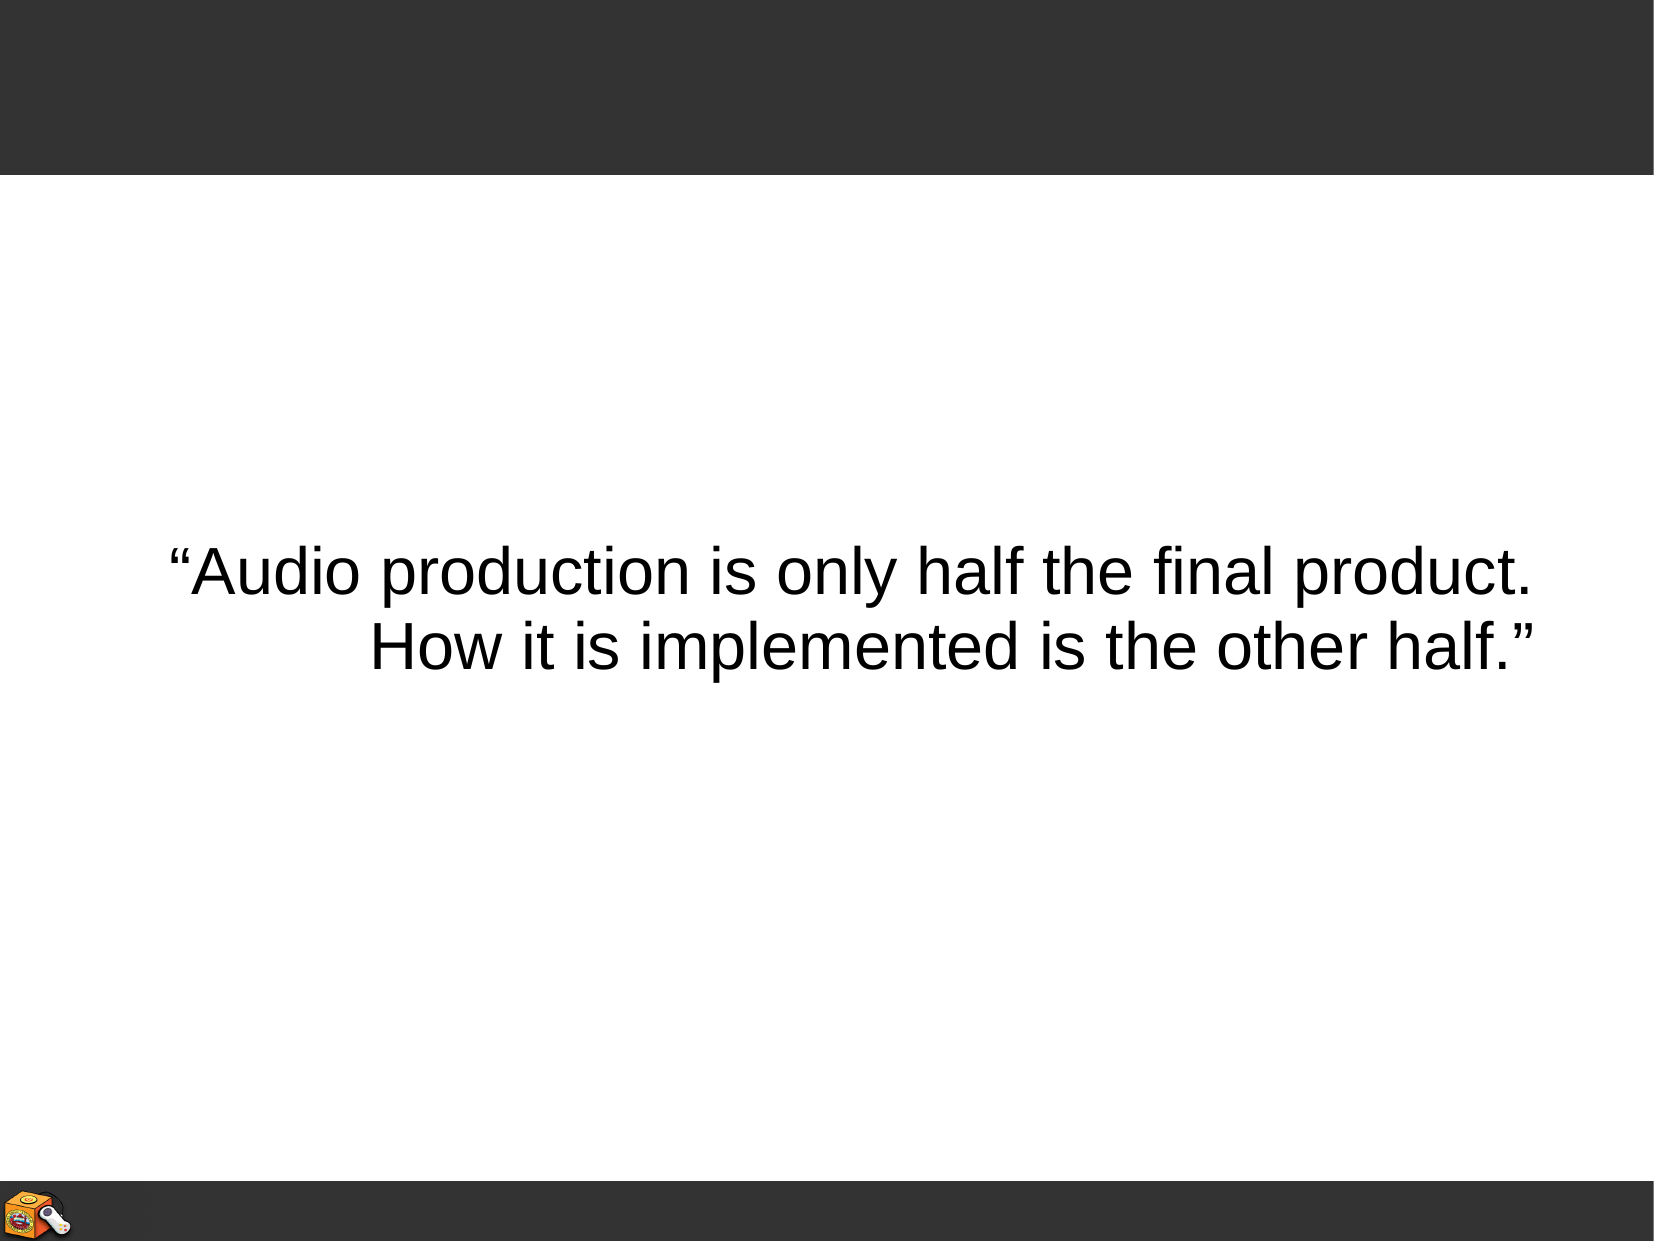

“Audio production is only half the final product. How it is implemented is the other half.”